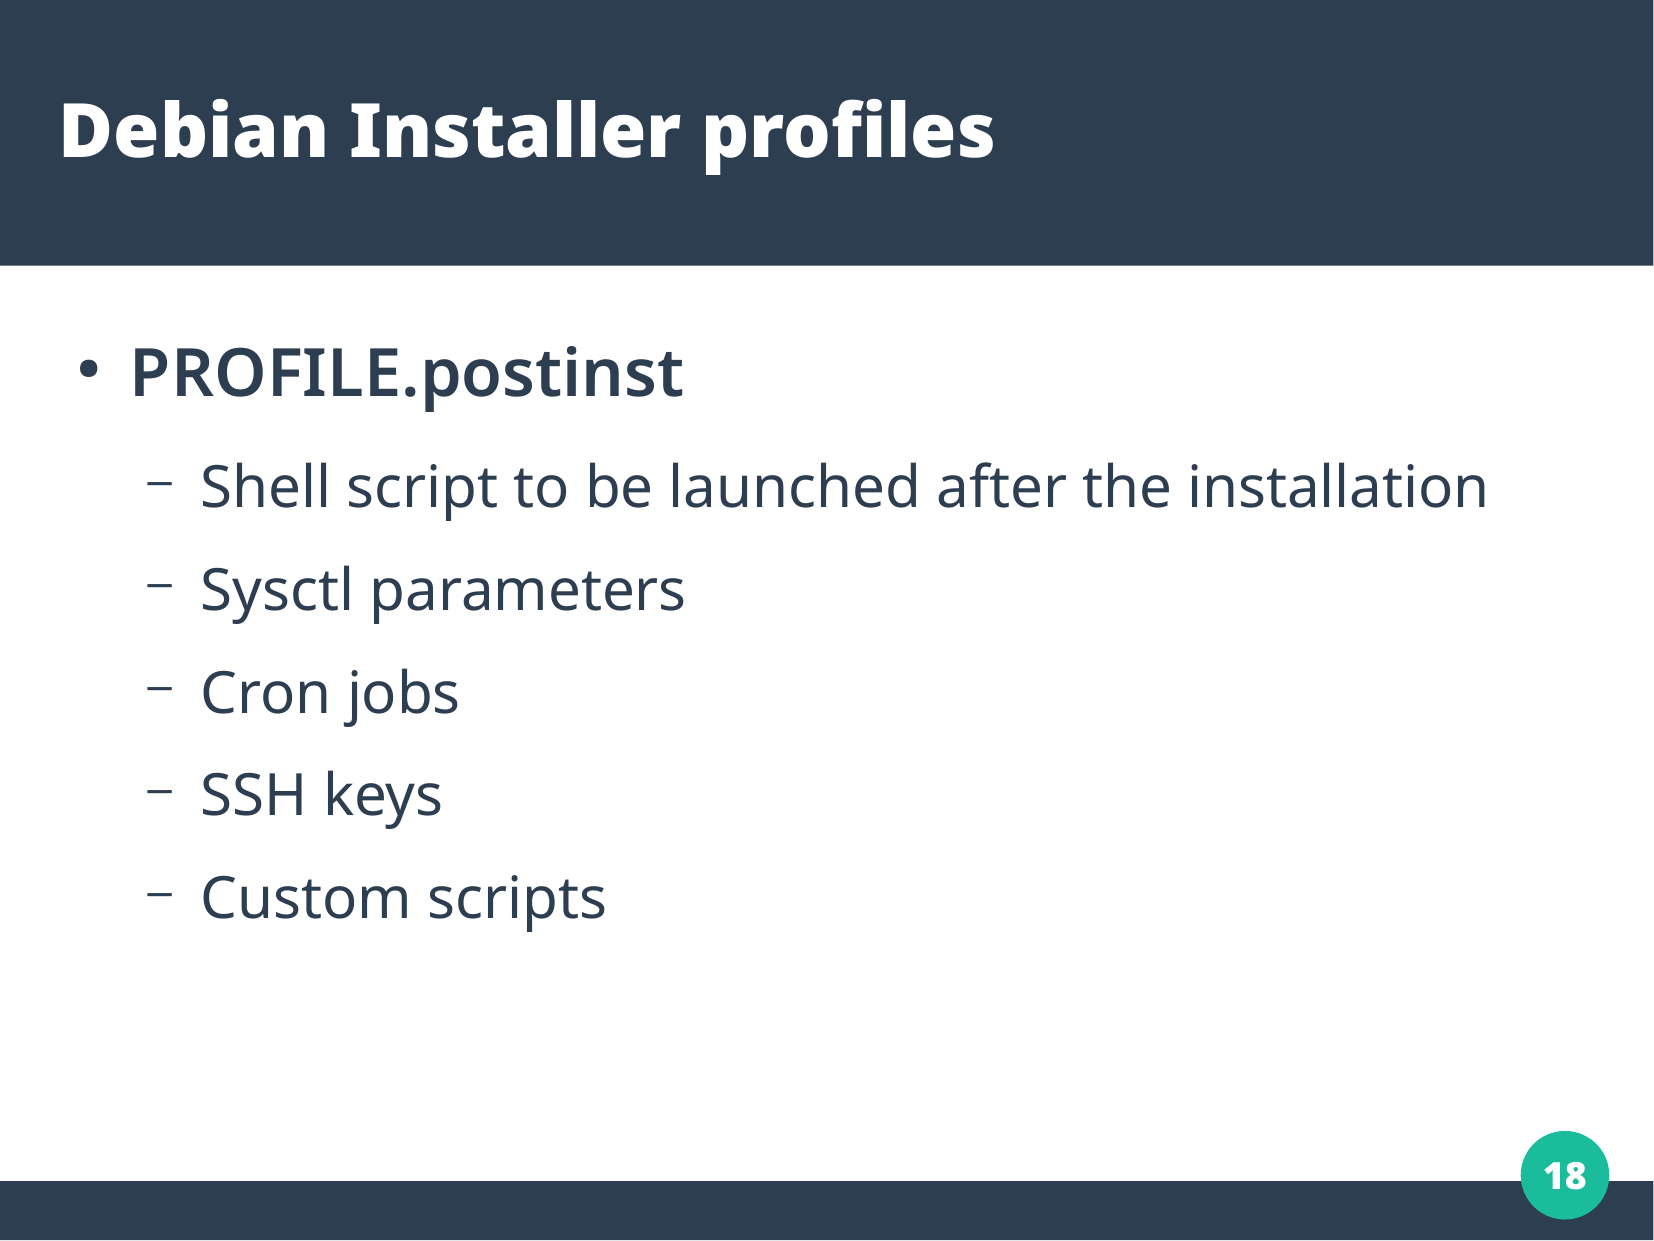

# Debian Installer profiles
PROFILE.postinst
Shell script to be launched after the installation
Sysctl parameters
Cron jobs
SSH keys
Custom scripts
18